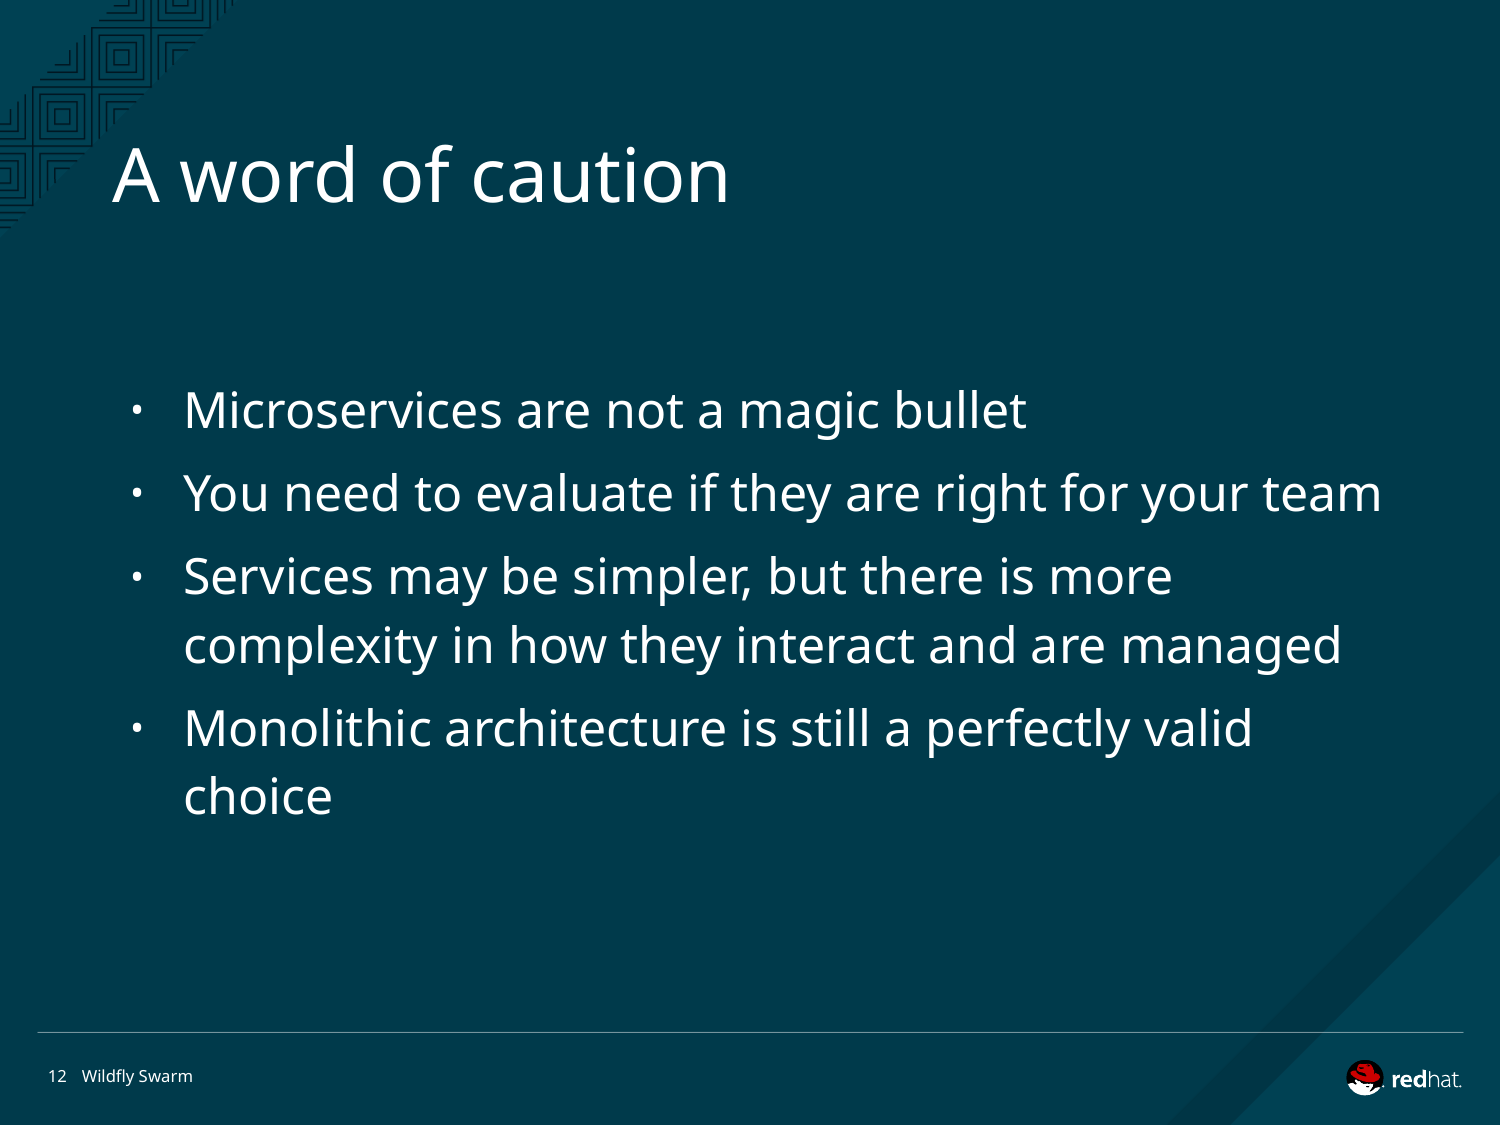

# A word of caution
Microservices are not a magic bullet
You need to evaluate if they are right for your team
Services may be simpler, but there is more complexity in how they interact and are managed
Monolithic architecture is still a perfectly valid choice
12
Wildfly Swarm